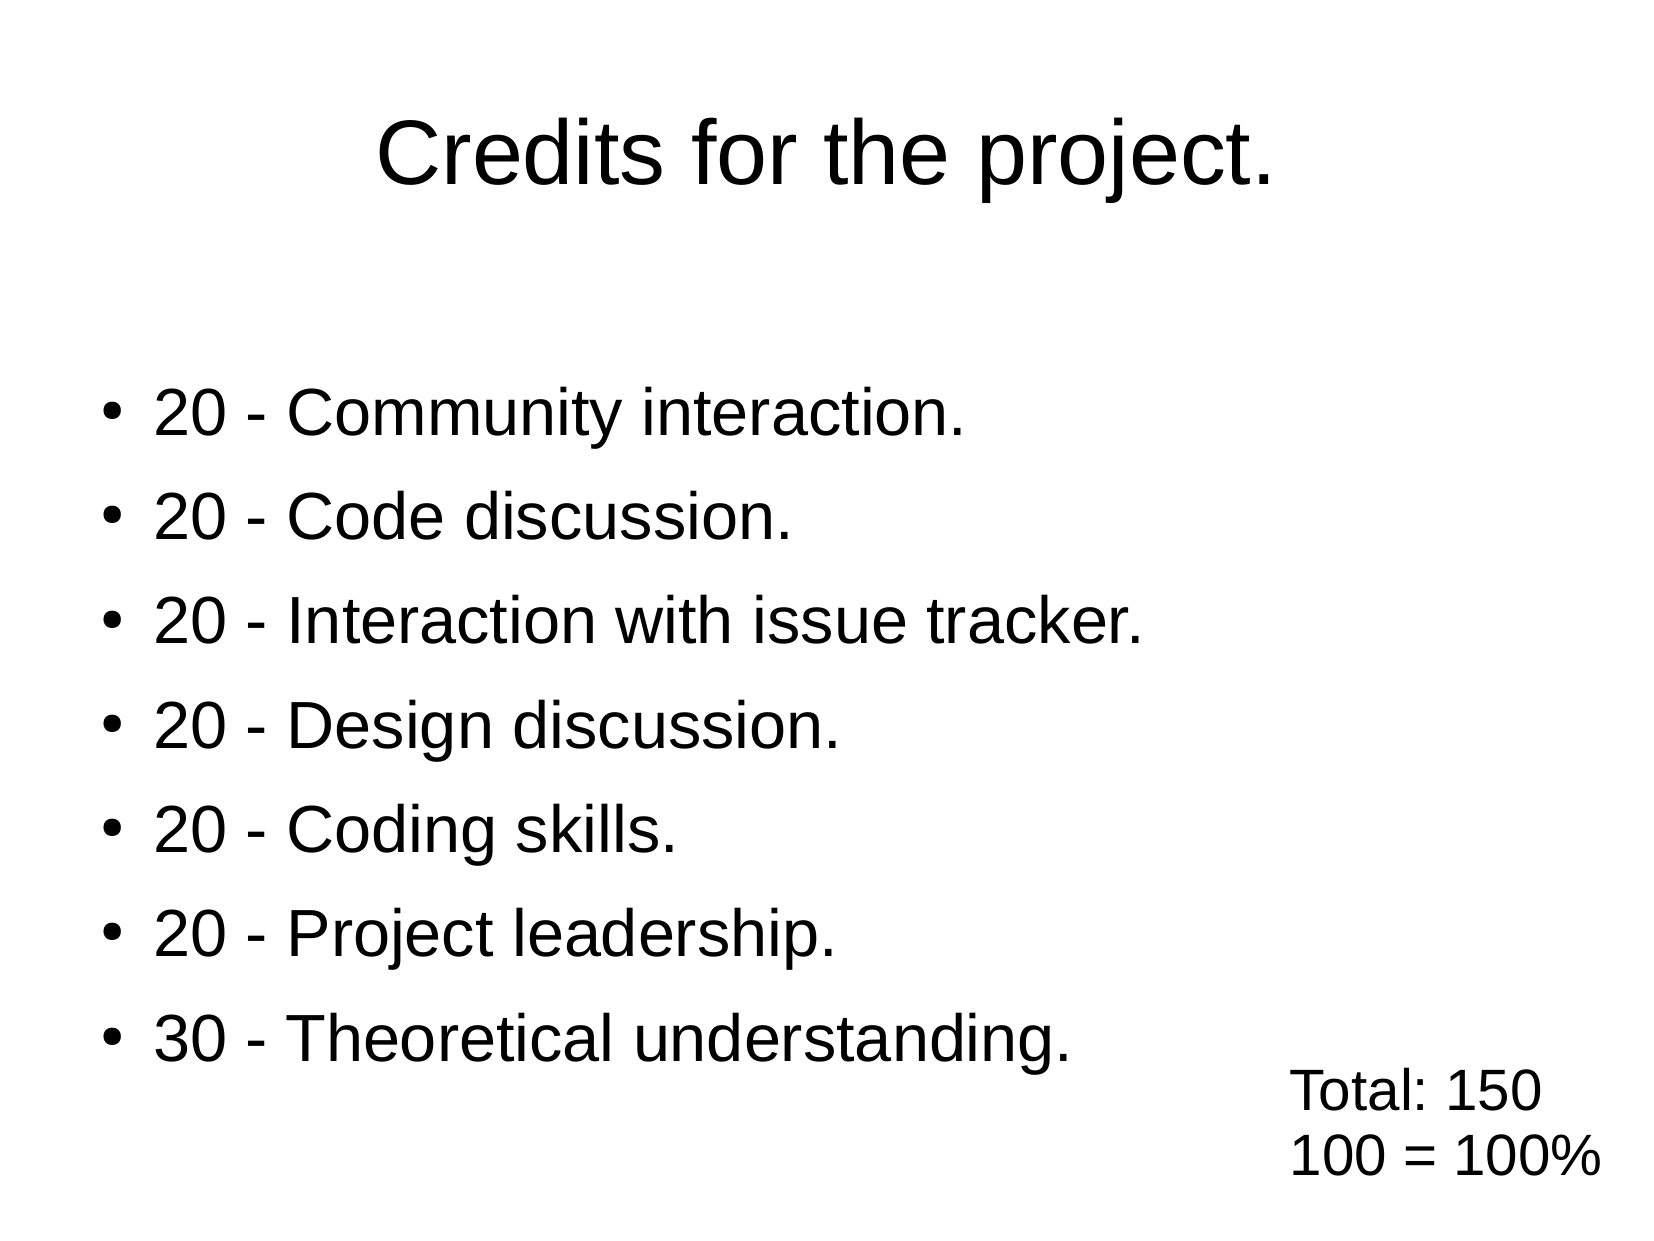

# Credits for the project.
20 - Community interaction.
20 - Code discussion.
20 - Interaction with issue tracker.
20 - Design discussion.
20 - Coding skills.
20 - Project leadership.
30 - Theoretical understanding.
Total: 150
100 = 100%